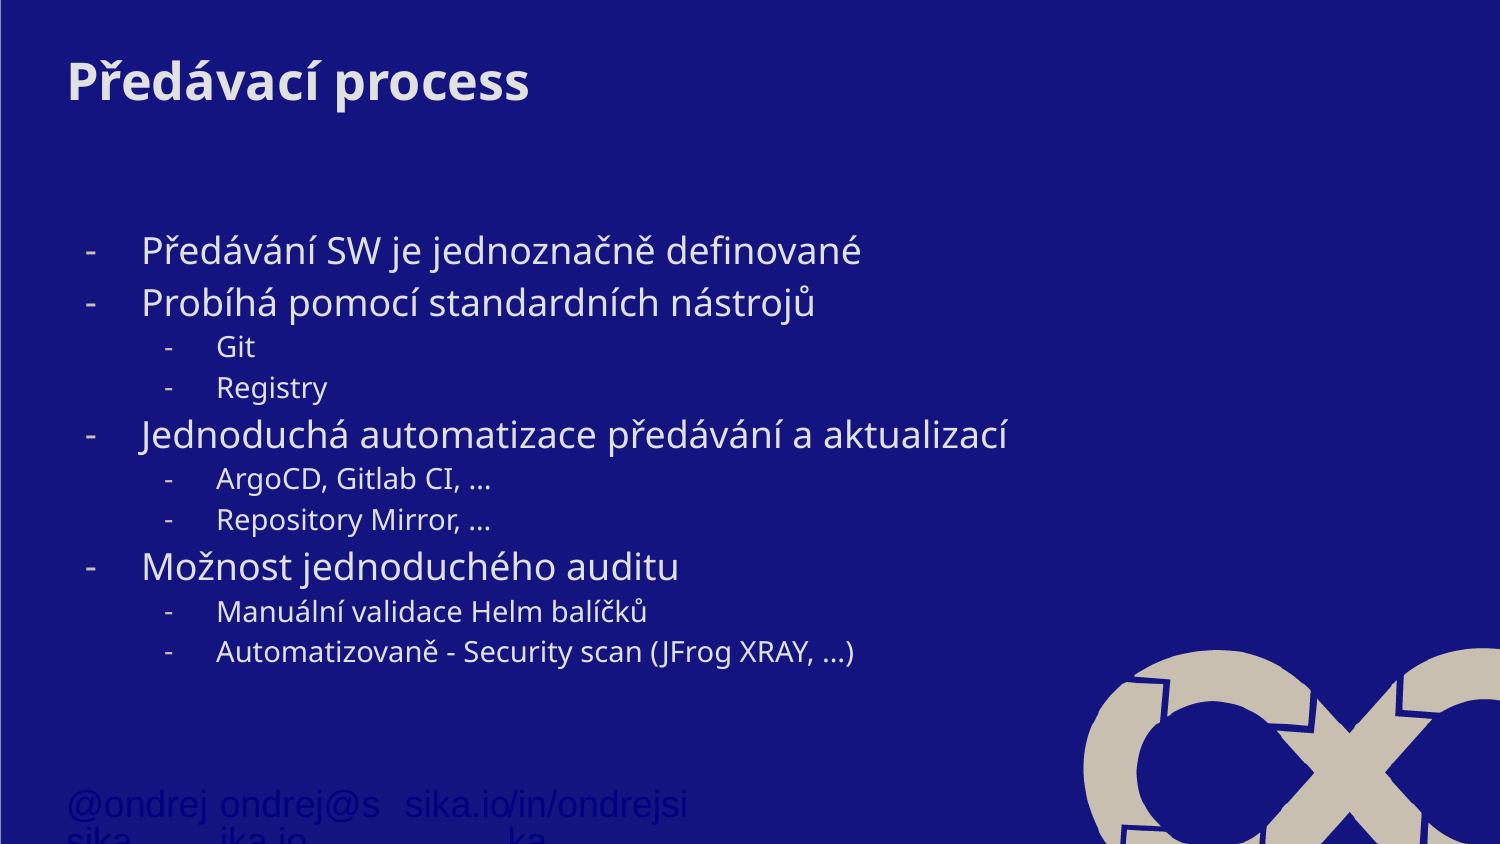

# Předávací process
Předávání SW je jednoznačně definované
Probíhá pomocí standardních nástrojů
Git
Registry
Jednoduchá automatizace předávání a aktualizací
ArgoCD, Gitlab CI, …
Repository Mirror, …
Možnost jednoduchého auditu
Manuální validace Helm balíčků
Automatizovaně - Security scan (JFrog XRAY, …)